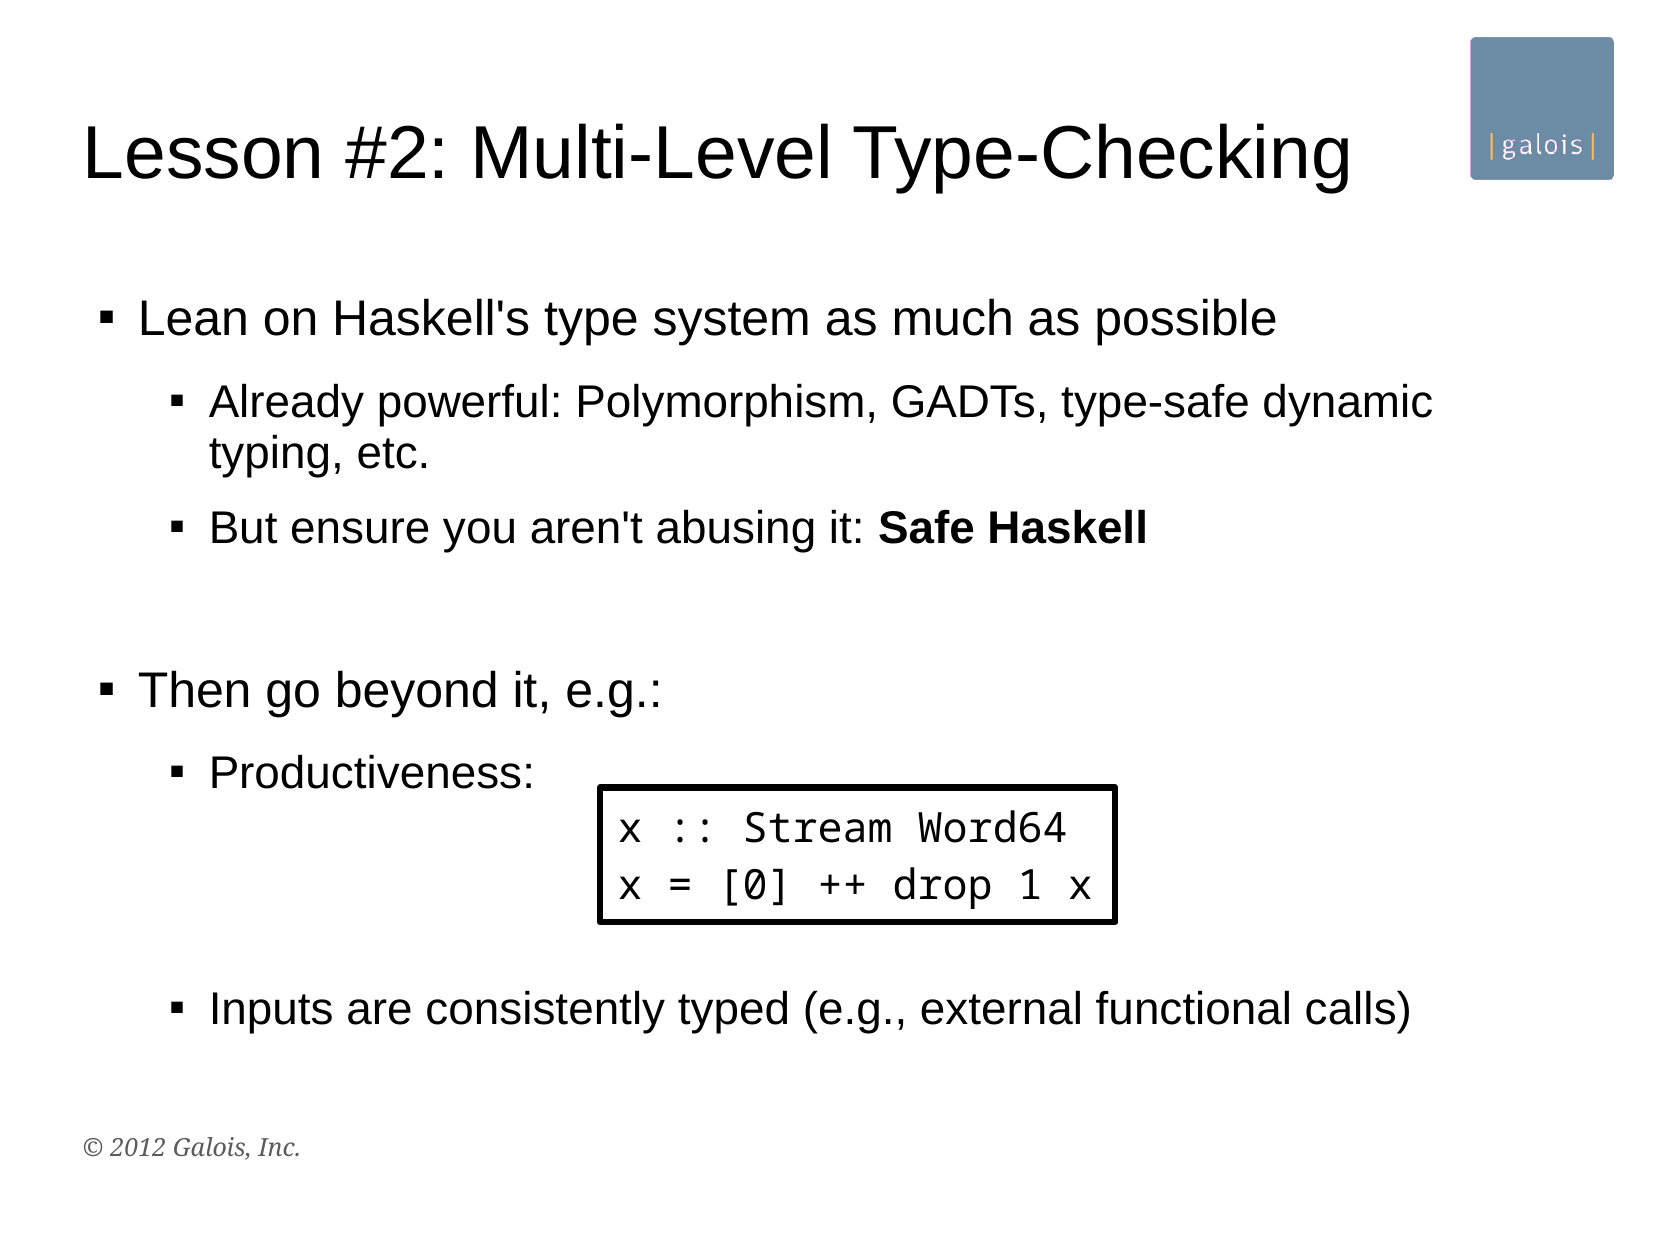

# Lesson #2: Multi-Level Type-Checking
Lean on Haskell's type system as much as possible
Already powerful: Polymorphism, GADTs, type-safe dynamic typing, etc.
But ensure you aren't abusing it: Safe Haskell
Then go beyond it, e.g.:
Productiveness:
Inputs are consistently typed (e.g., external functional calls)
x :: Stream Word64
x = [0] ++ drop 1 x